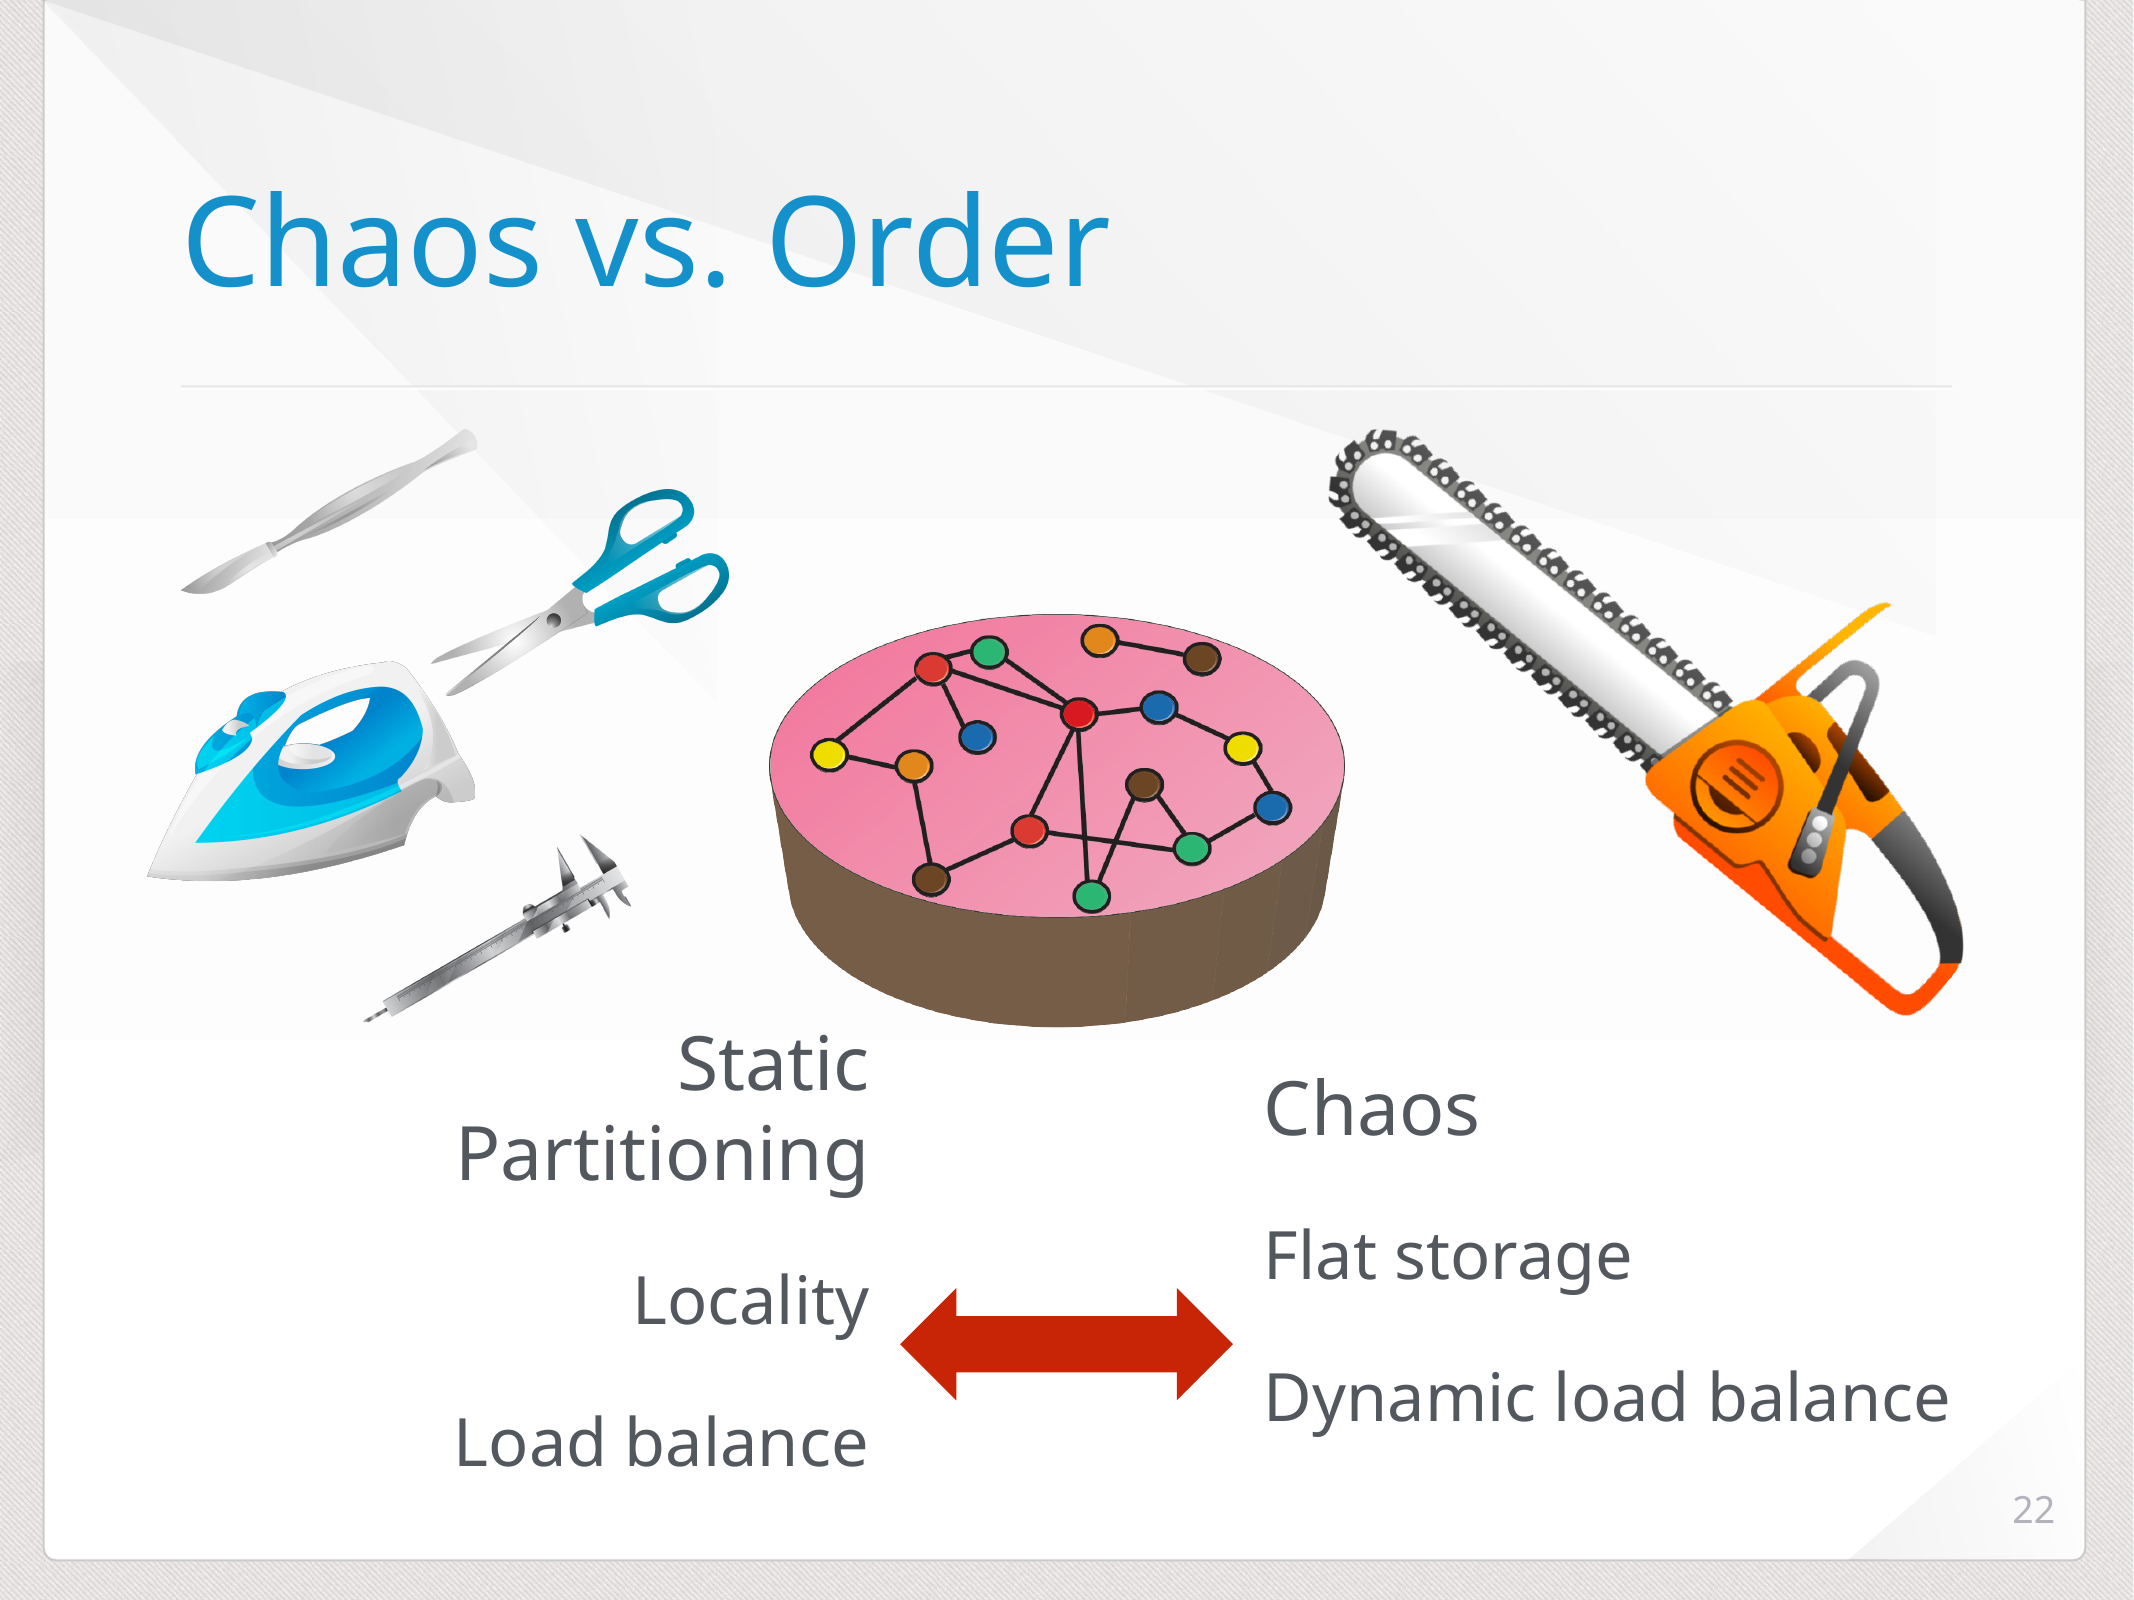

# Chaos vs. Order
Static Partitioning
Locality
Load balance
Chaos
Flat storage
Dynamic load balance